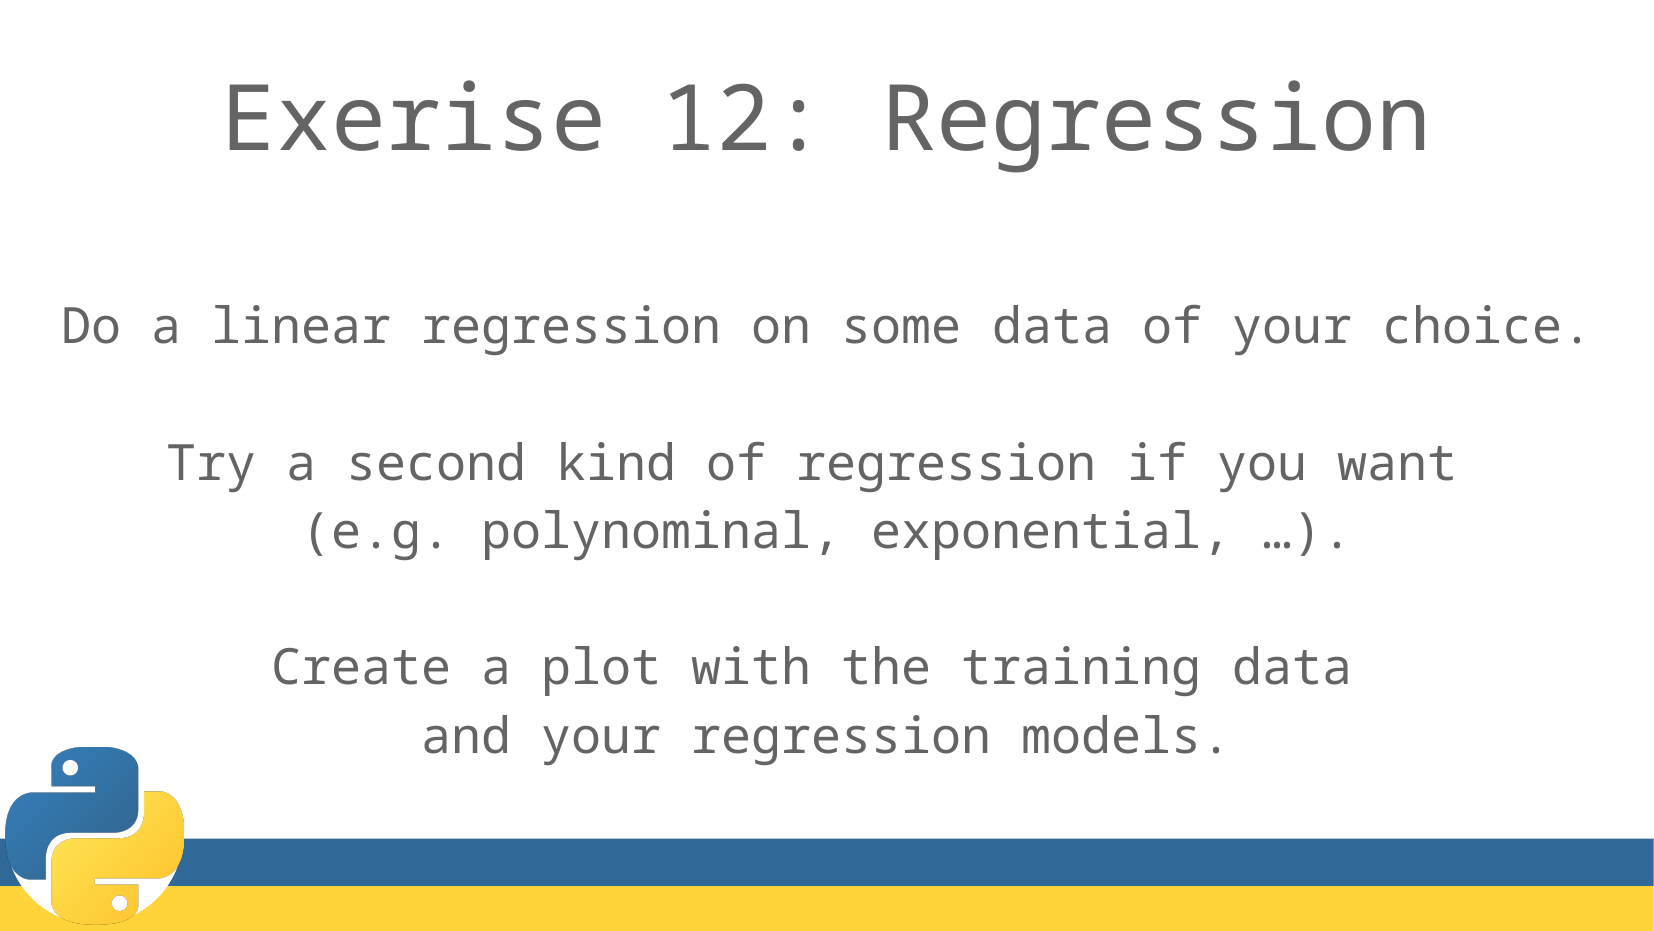

# Exerise 12: Regression
Do a linear regression on some data of your choice.
Try a second kind of regression if you want
(e.g. polynominal, exponential, …).
Create a plot with the training data
and your regression models.